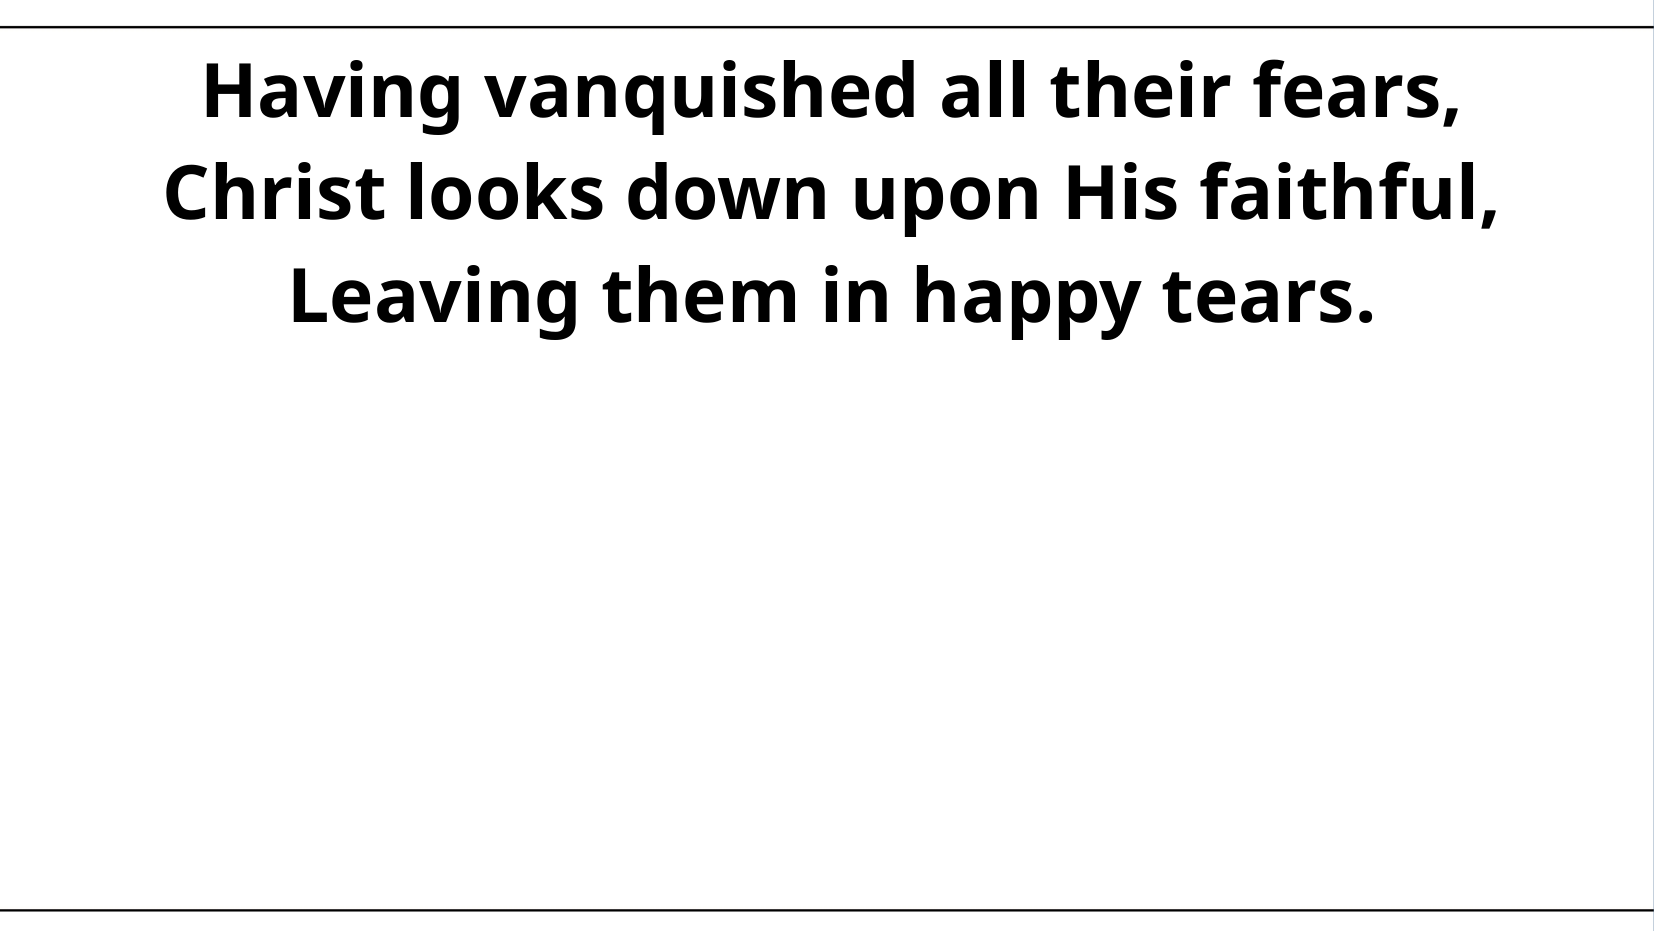

Having vanquished all their fears,
Christ looks down upon His faithful,
Leaving them in happy tears.